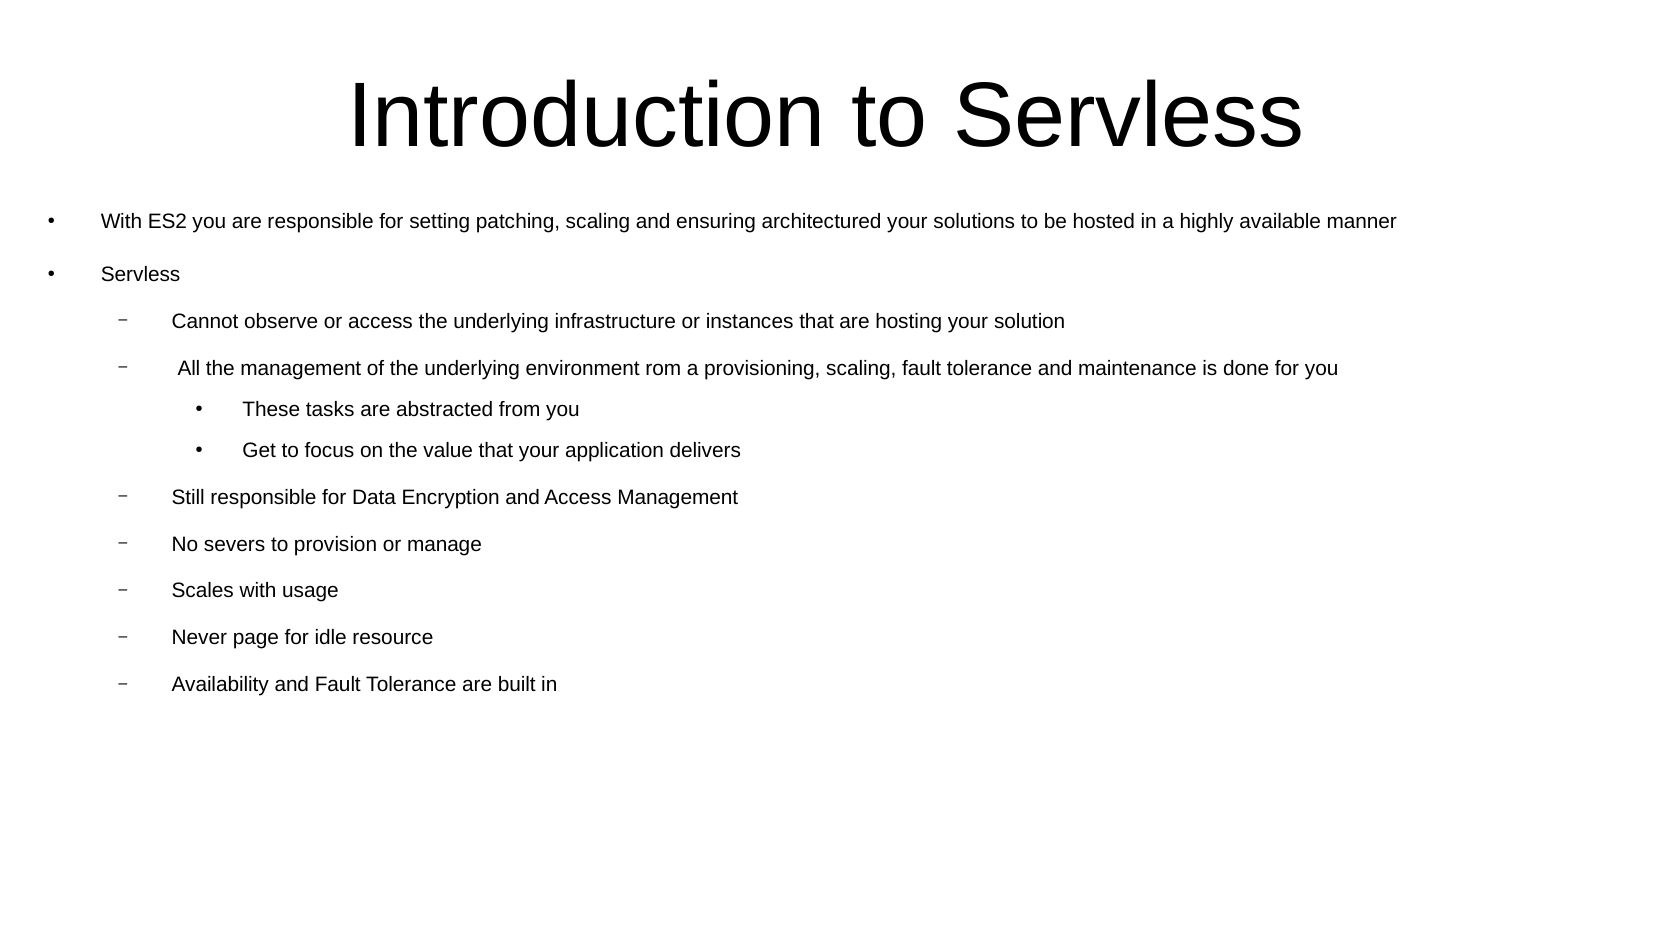

# Introduction to Servless
With ES2 you are responsible for setting patching, scaling and ensuring architectured your solutions to be hosted in a highly available manner
Servless
Cannot observe or access the underlying infrastructure or instances that are hosting your solution
 All the management of the underlying environment rom a provisioning, scaling, fault tolerance and maintenance is done for you
These tasks are abstracted from you
Get to focus on the value that your application delivers
Still responsible for Data Encryption and Access Management
No severs to provision or manage
Scales with usage
Never page for idle resource
Availability and Fault Tolerance are built in